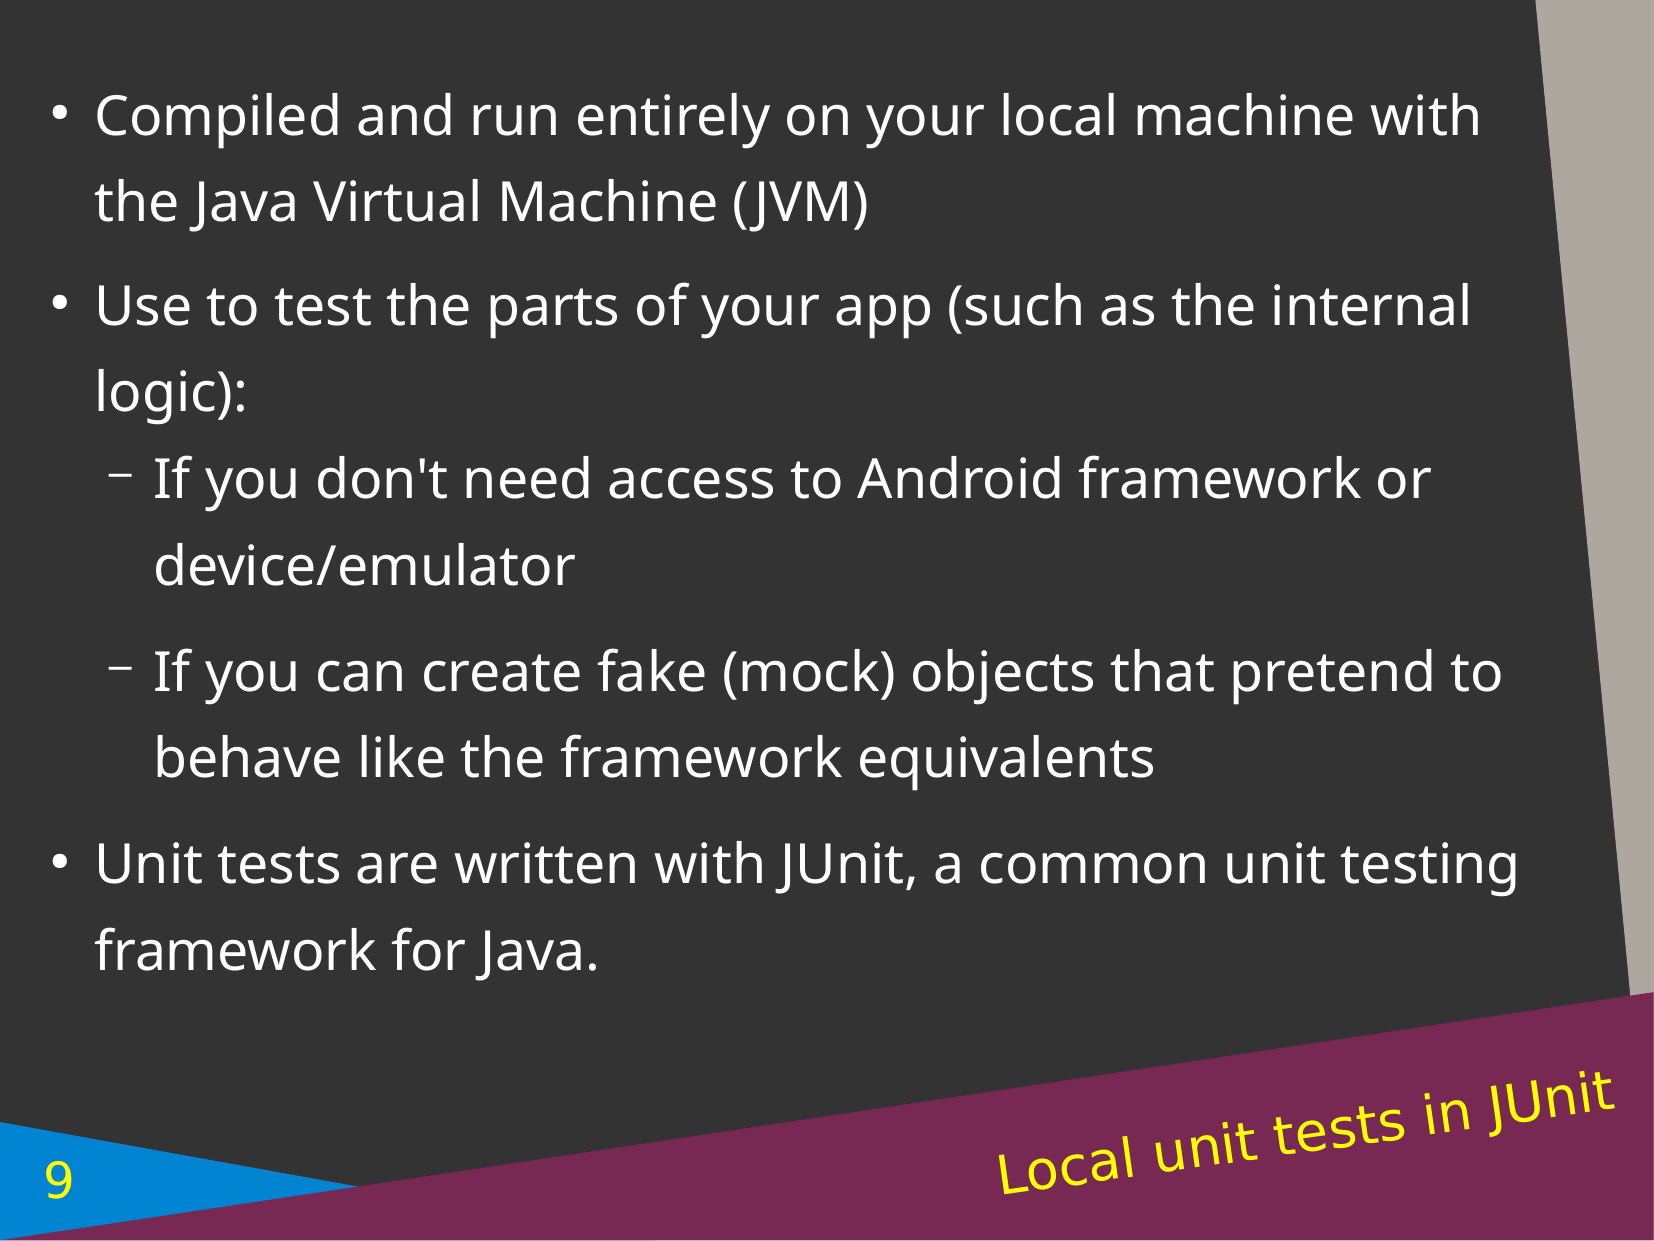

Compiled and run entirely on your local machine with the Java Virtual Machine (JVM)
Use to test the parts of your app (such as the internal logic):
If you don't need access to Android framework or device/emulator
If you can create fake (mock) objects that pretend to behave like the framework equivalents
Unit tests are written with JUnit, a common unit testing framework for Java.
# Local unit tests in JUnit
9